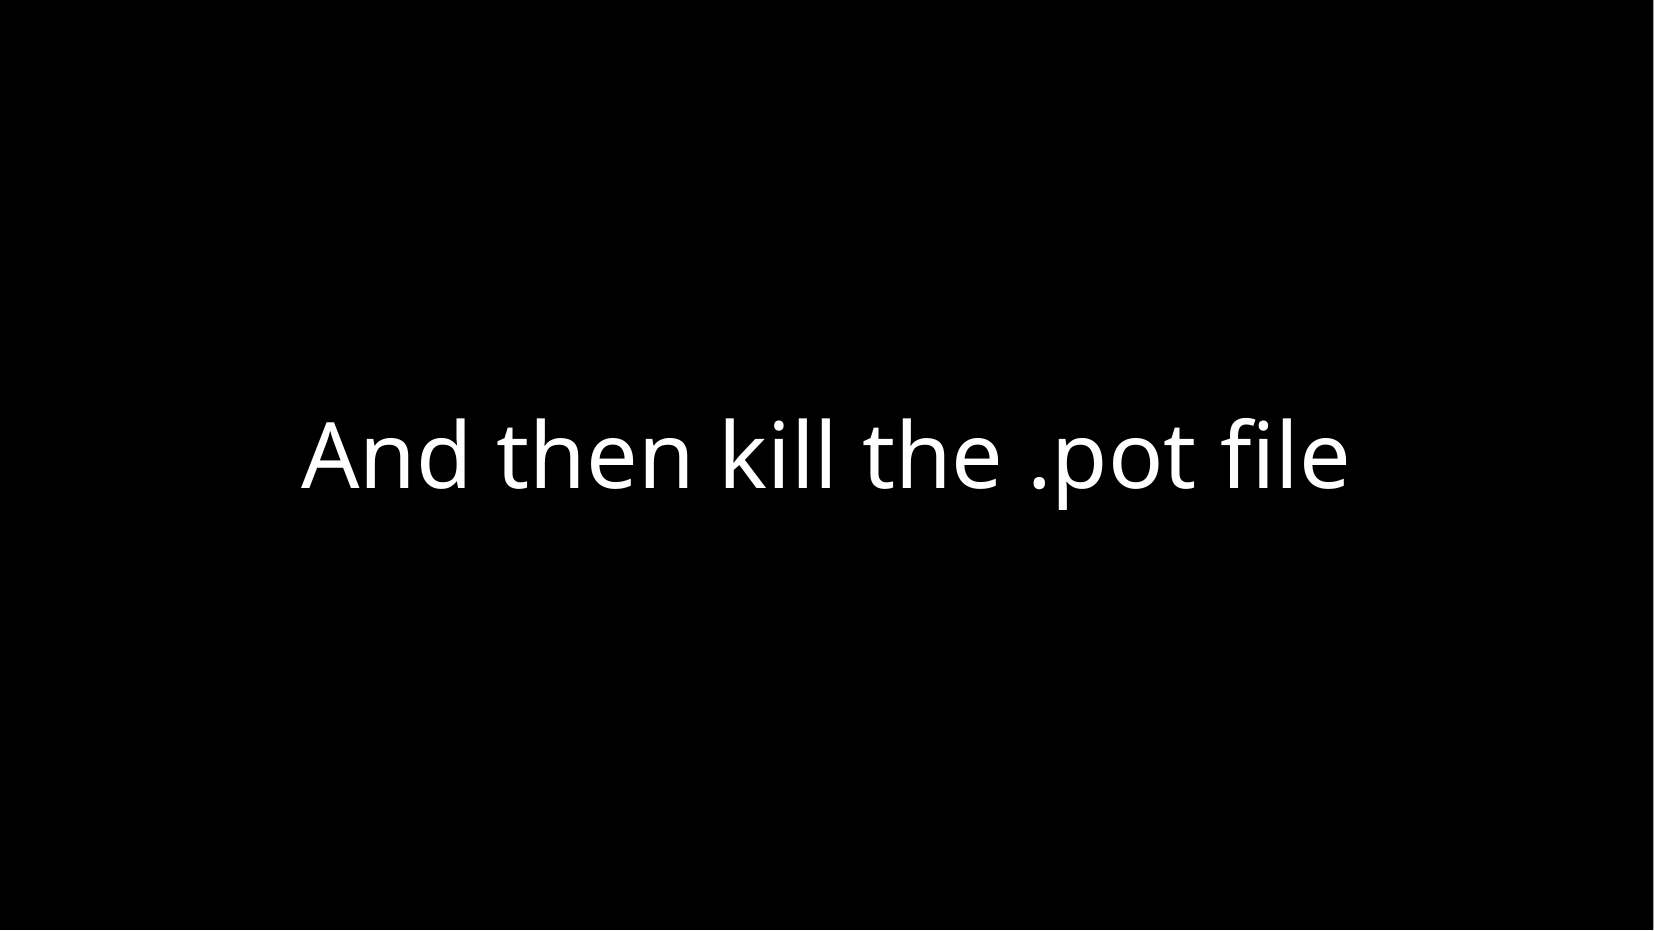

# And then kill the .pot file